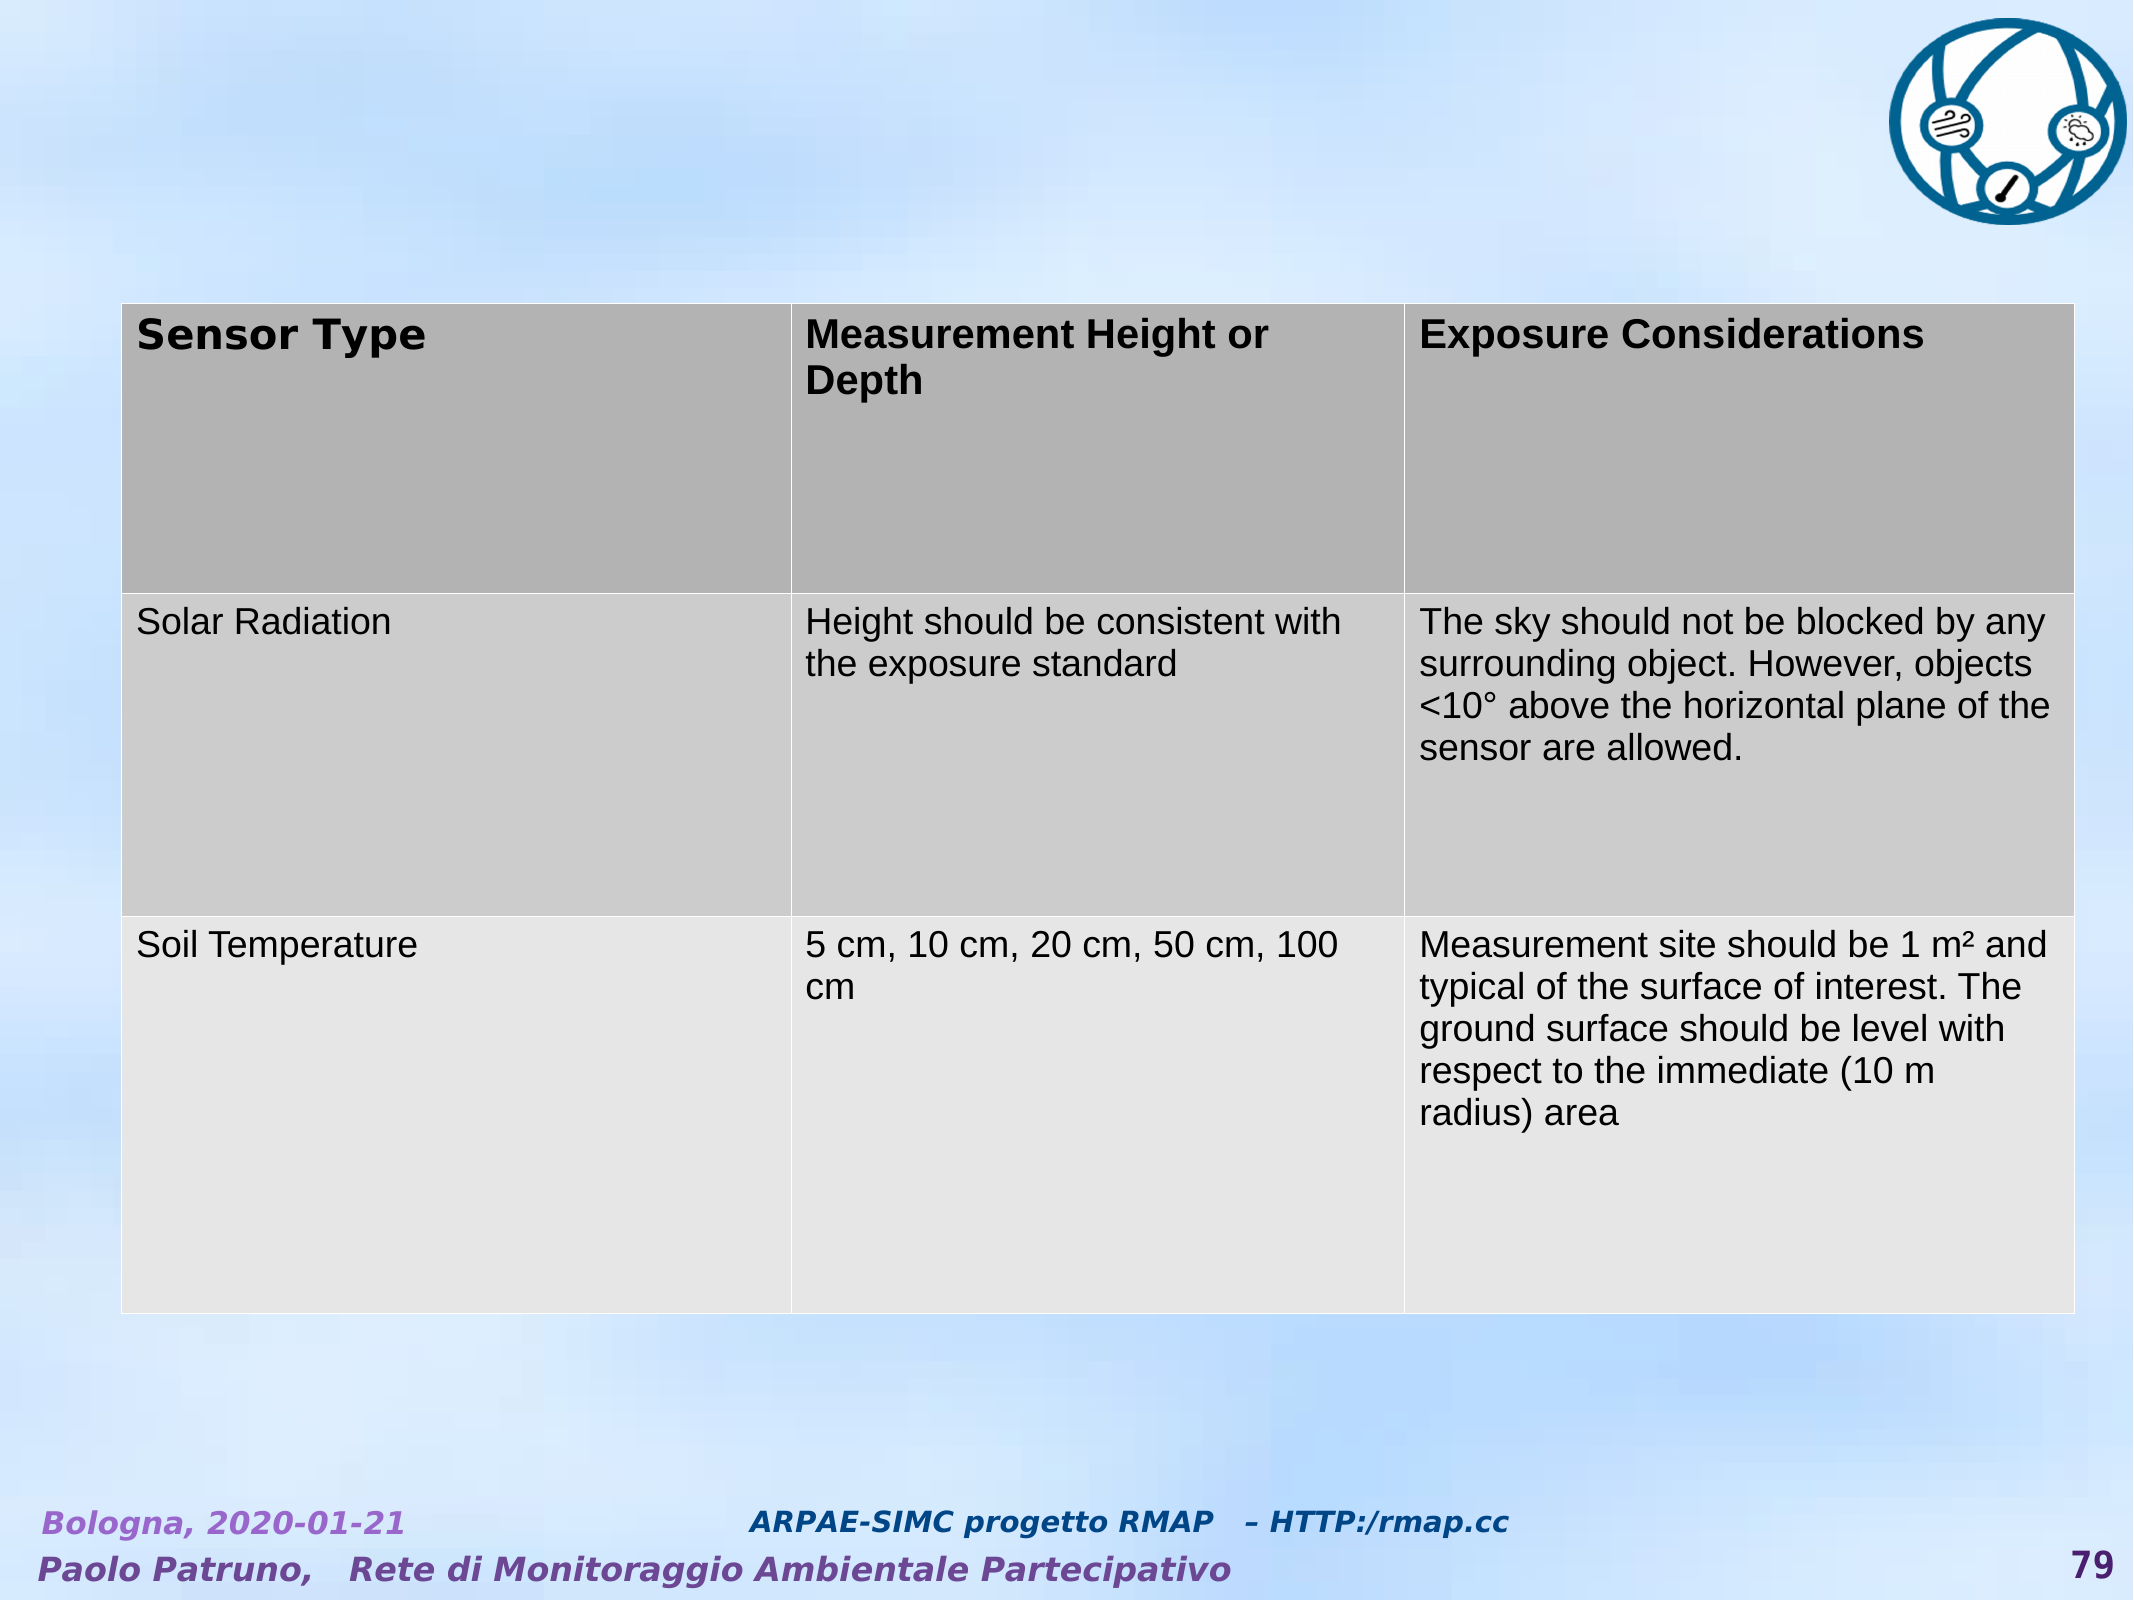

#
| Sensor Type | Measurement Height or Depth | Exposure Considerations |
| --- | --- | --- |
| Solar Radiation | Height should be consistent with the exposure standard | The sky should not be blocked by any surrounding object. However, objects <10° above the horizontal plane of the sensor are allowed. |
| Soil Temperature | 5 cm, 10 cm, 20 cm, 50 cm, 100 cm | Measurement site should be 1 m² and typical of the surface of interest. The ground surface should be level with respect to the immediate (10 m radius) area |